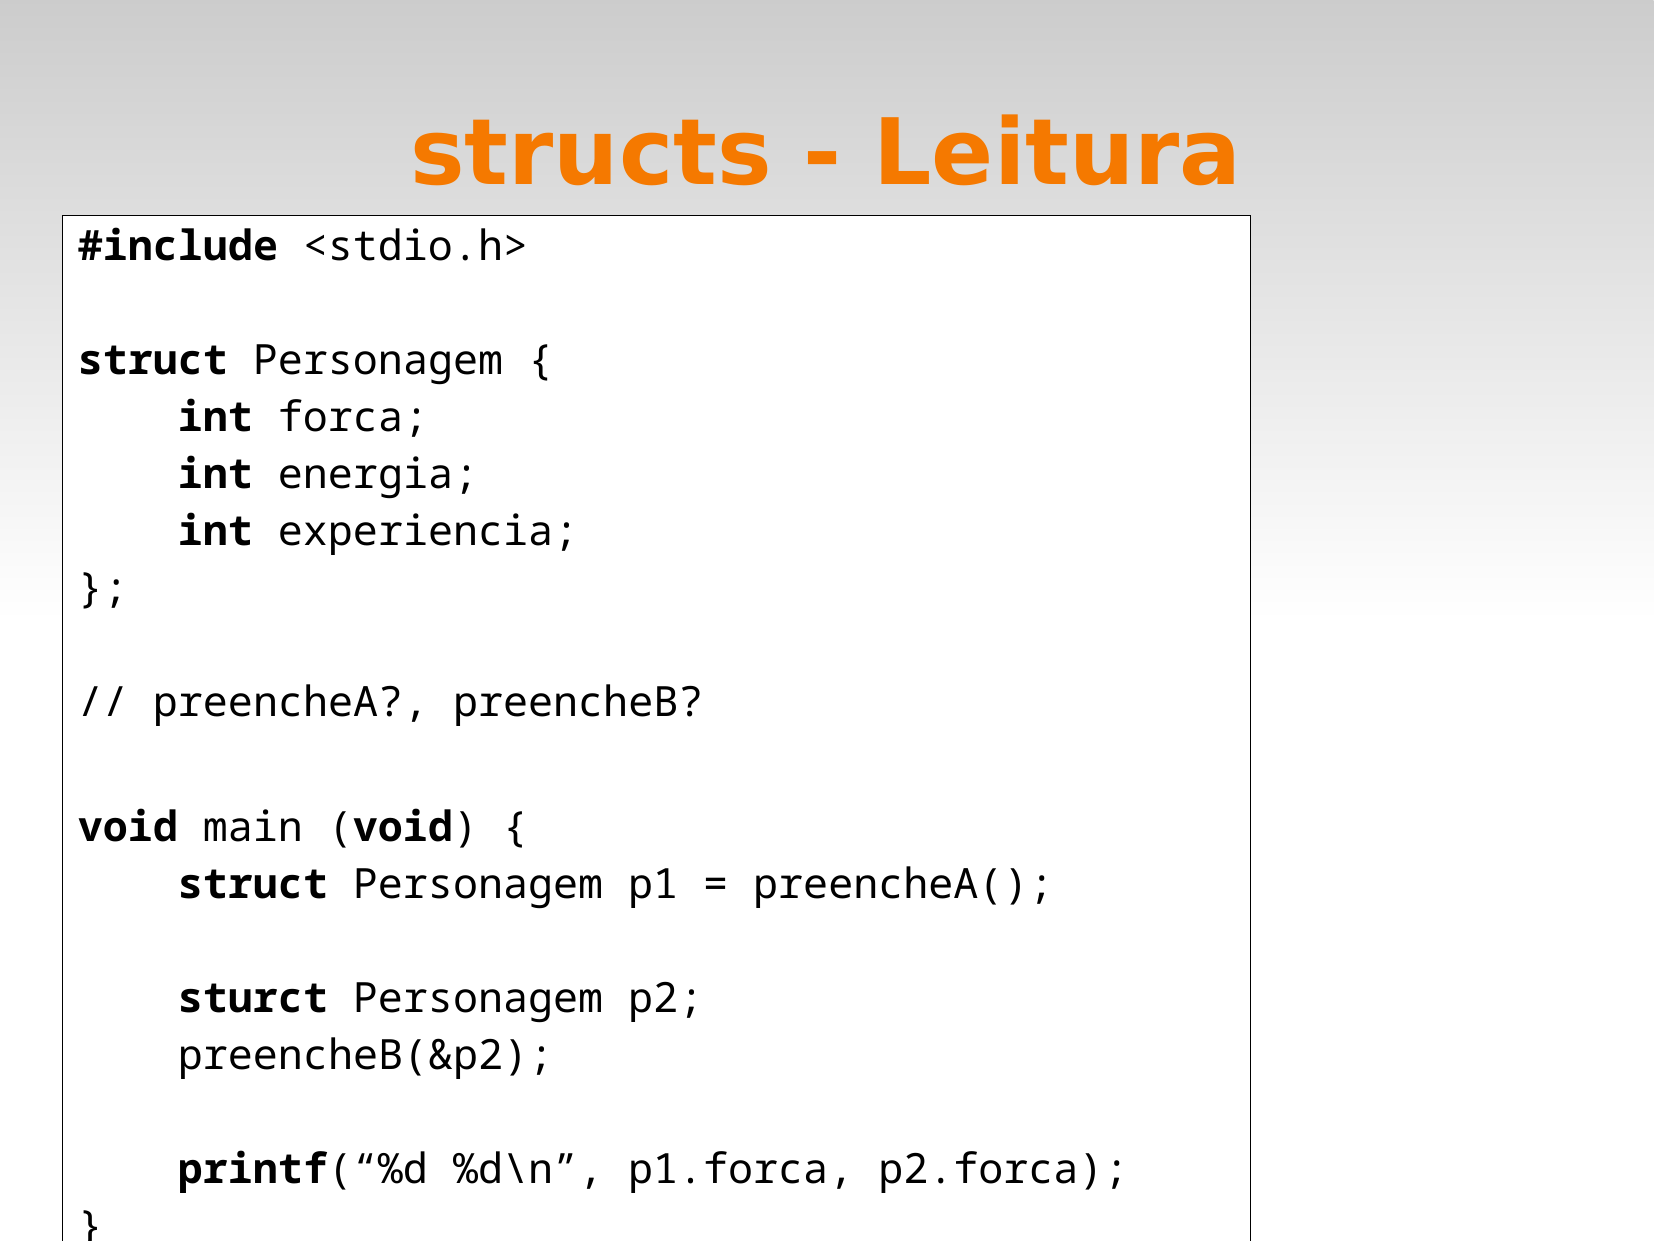

# structs - Leitura
#include <stdio.h>
struct Personagem {
 int forca;
 int energia;
 int experiencia;
};
// preencheA?, preencheB?
void main (void) {
 struct Personagem p1 = preencheA();
 sturct Personagem p2;
 preencheB(&p2);
 printf(“%d %d\n”, p1.forca, p2.forca);
}